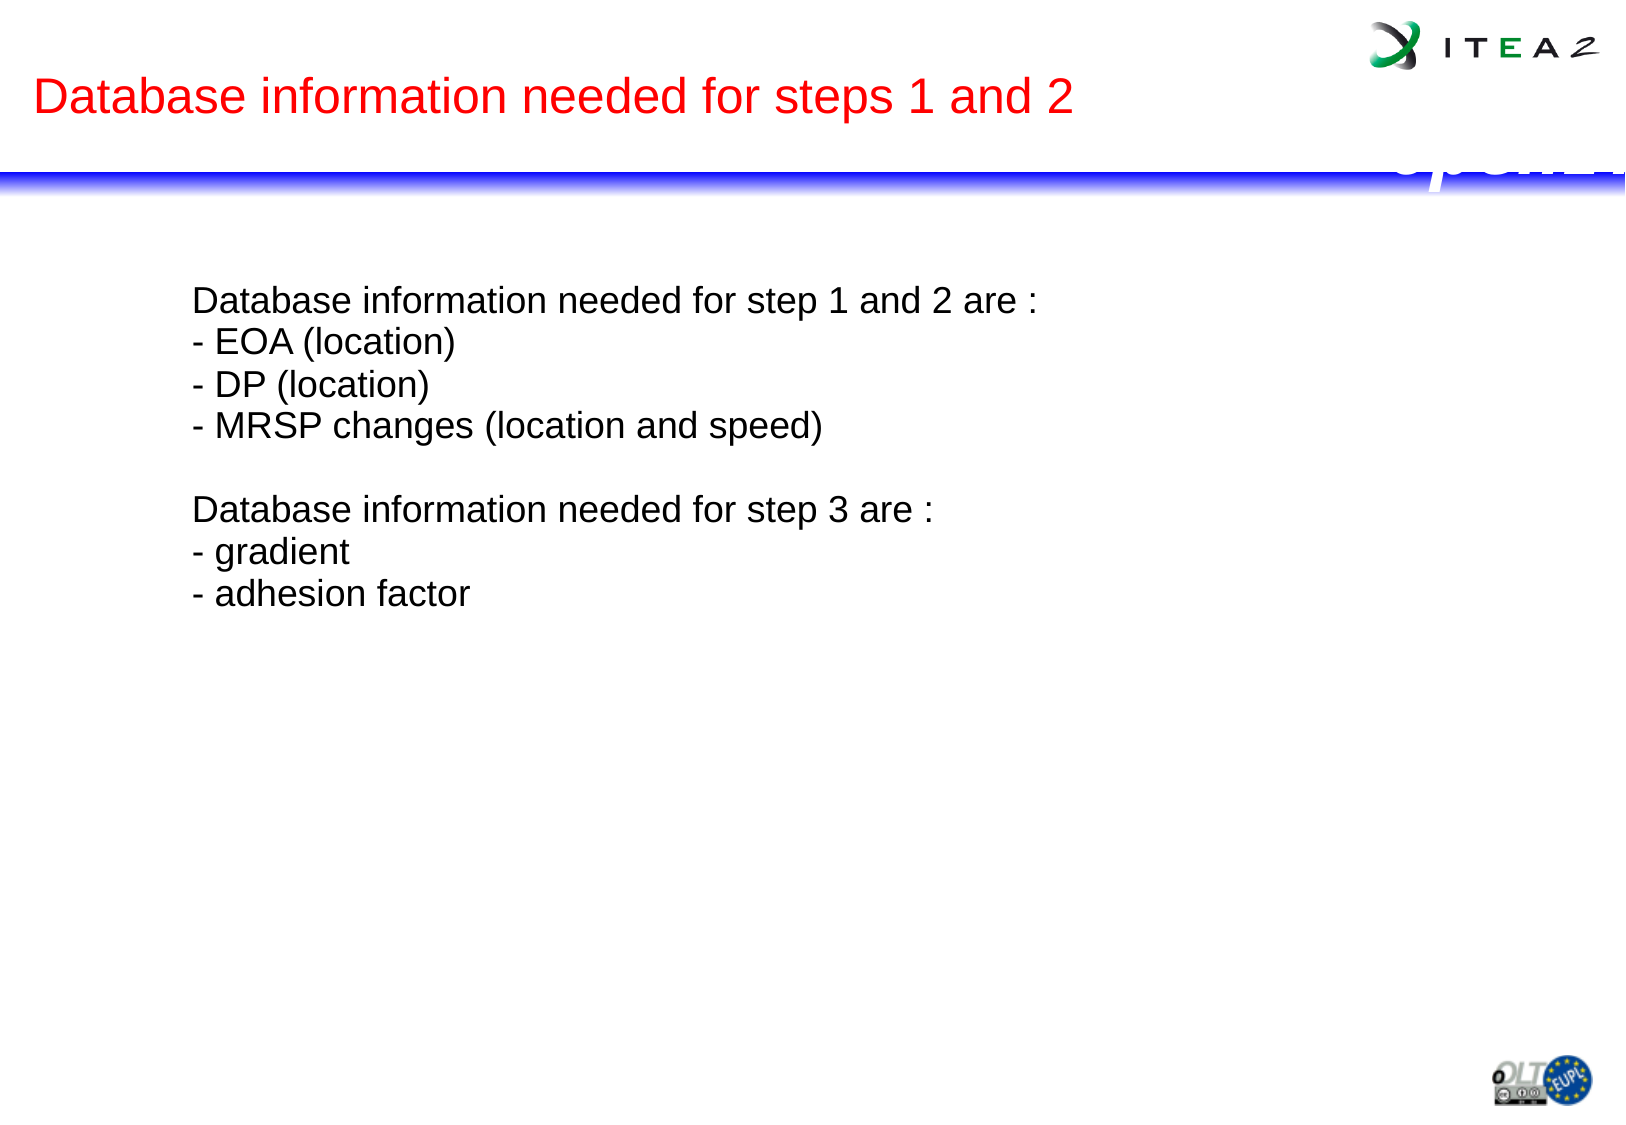

# Database information needed for steps 1 and 2
Database information needed for step 1 and 2 are :
- EOA (location)
- DP (location)
- MRSP changes (location and speed)
Database information needed for step 3 are :
- gradient
- adhesion factor